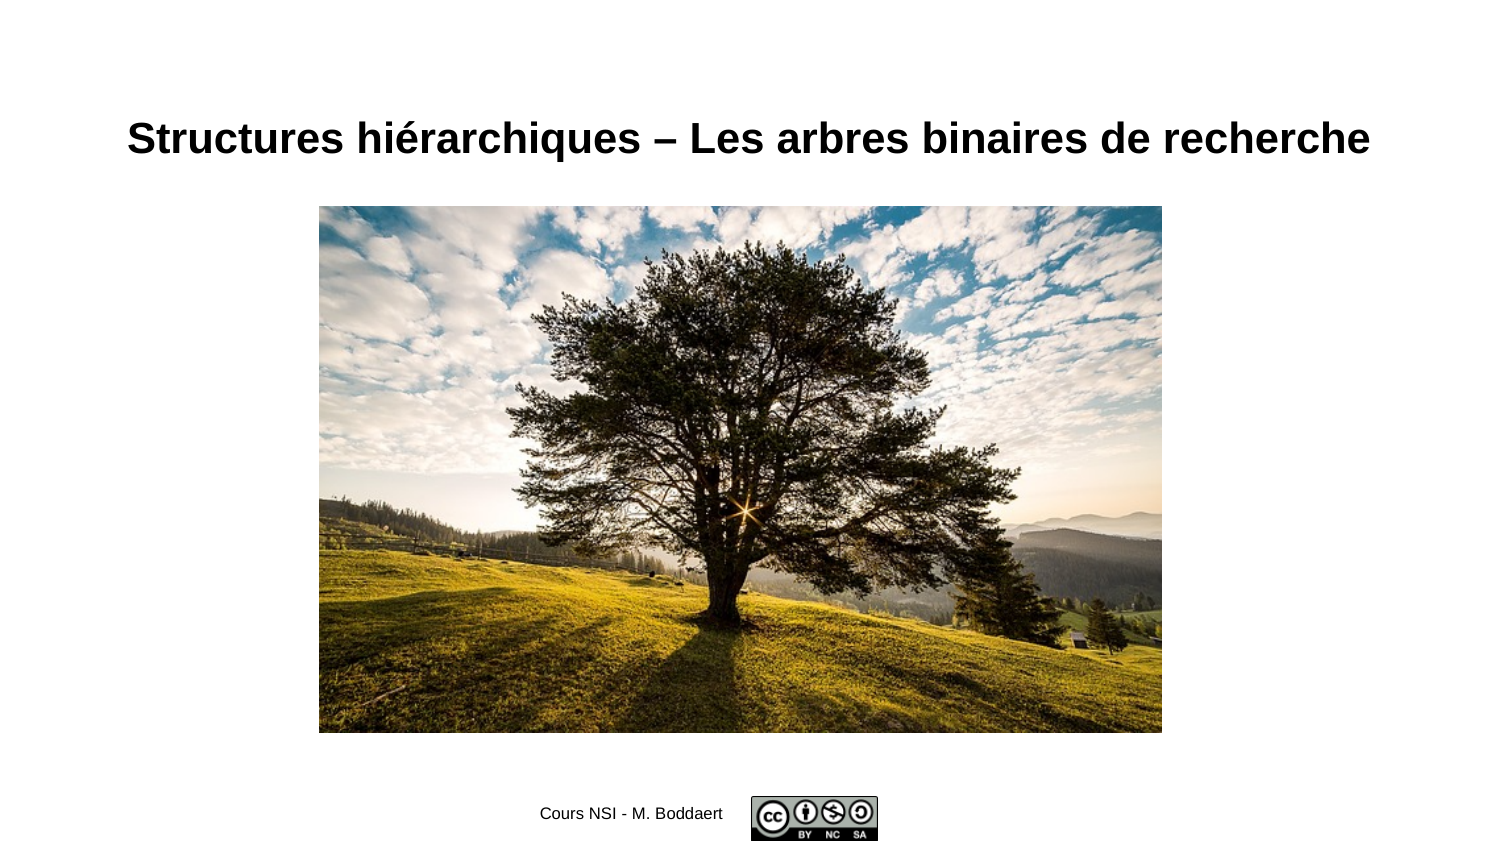

# Structures hiérarchiques – Les arbres binaires de recherche